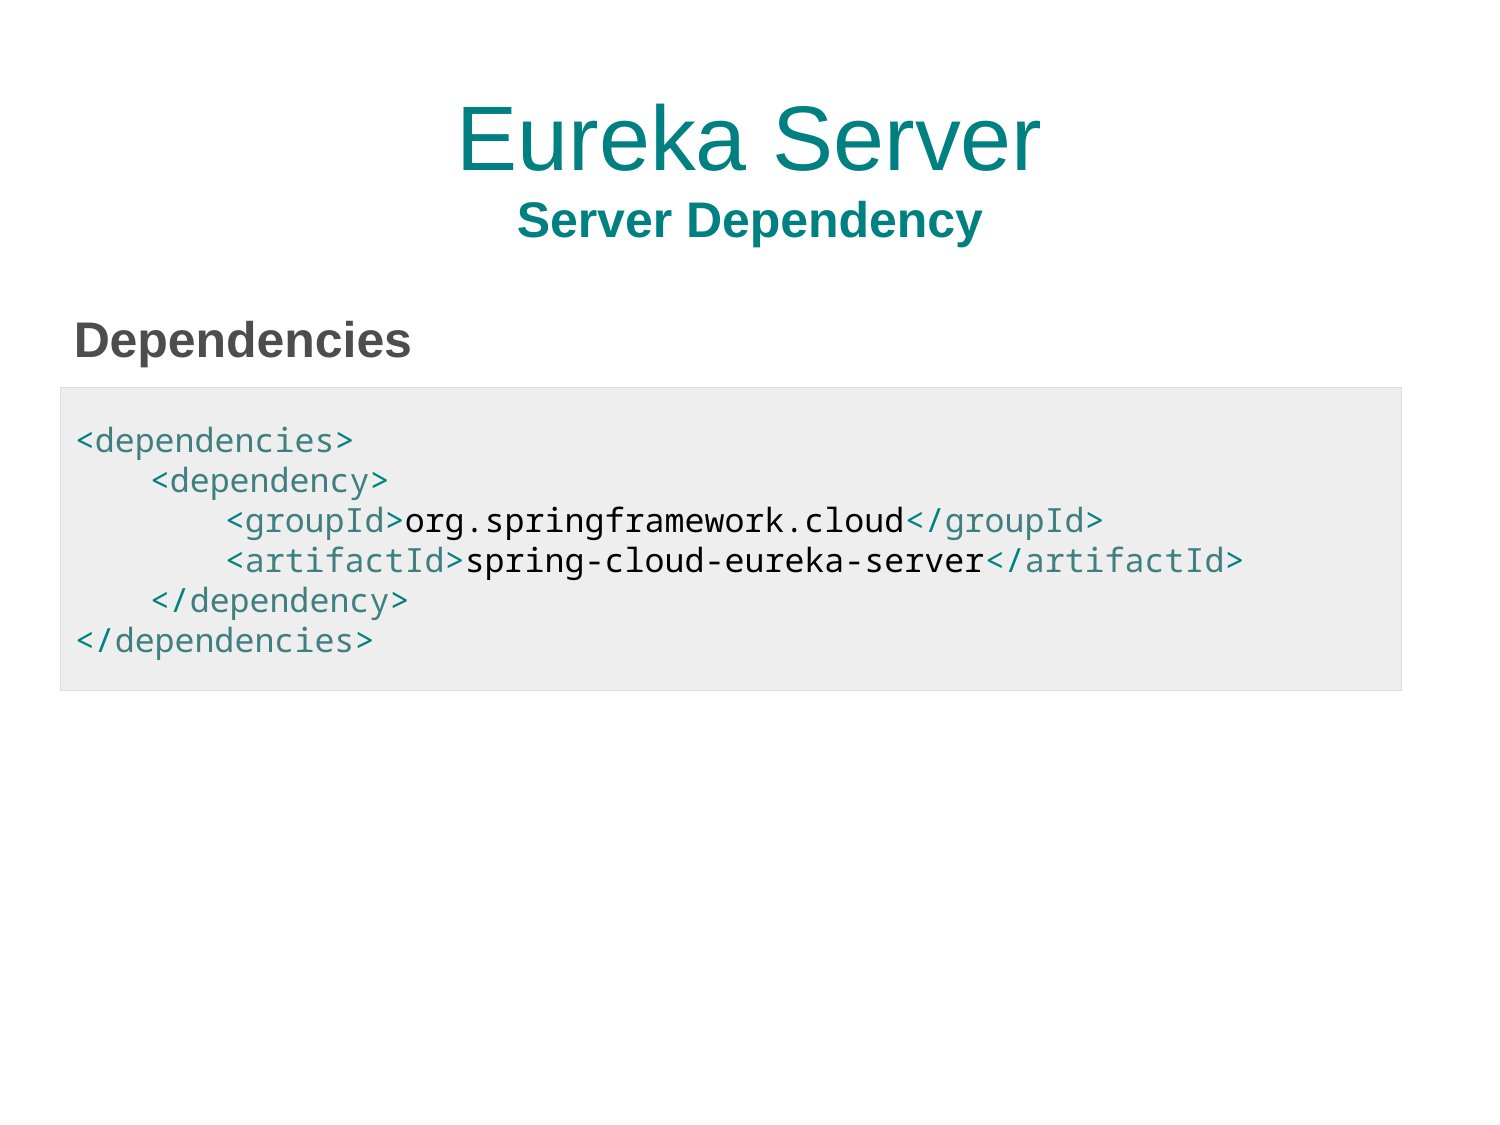

# Eureka Server
Server Dependency
Dependencies
<dependencies>
	<dependency>
		<groupId>org.springframework.cloud</groupId>
		<artifactId>spring-cloud-eureka-server</artifactId>
	</dependency>
</dependencies>